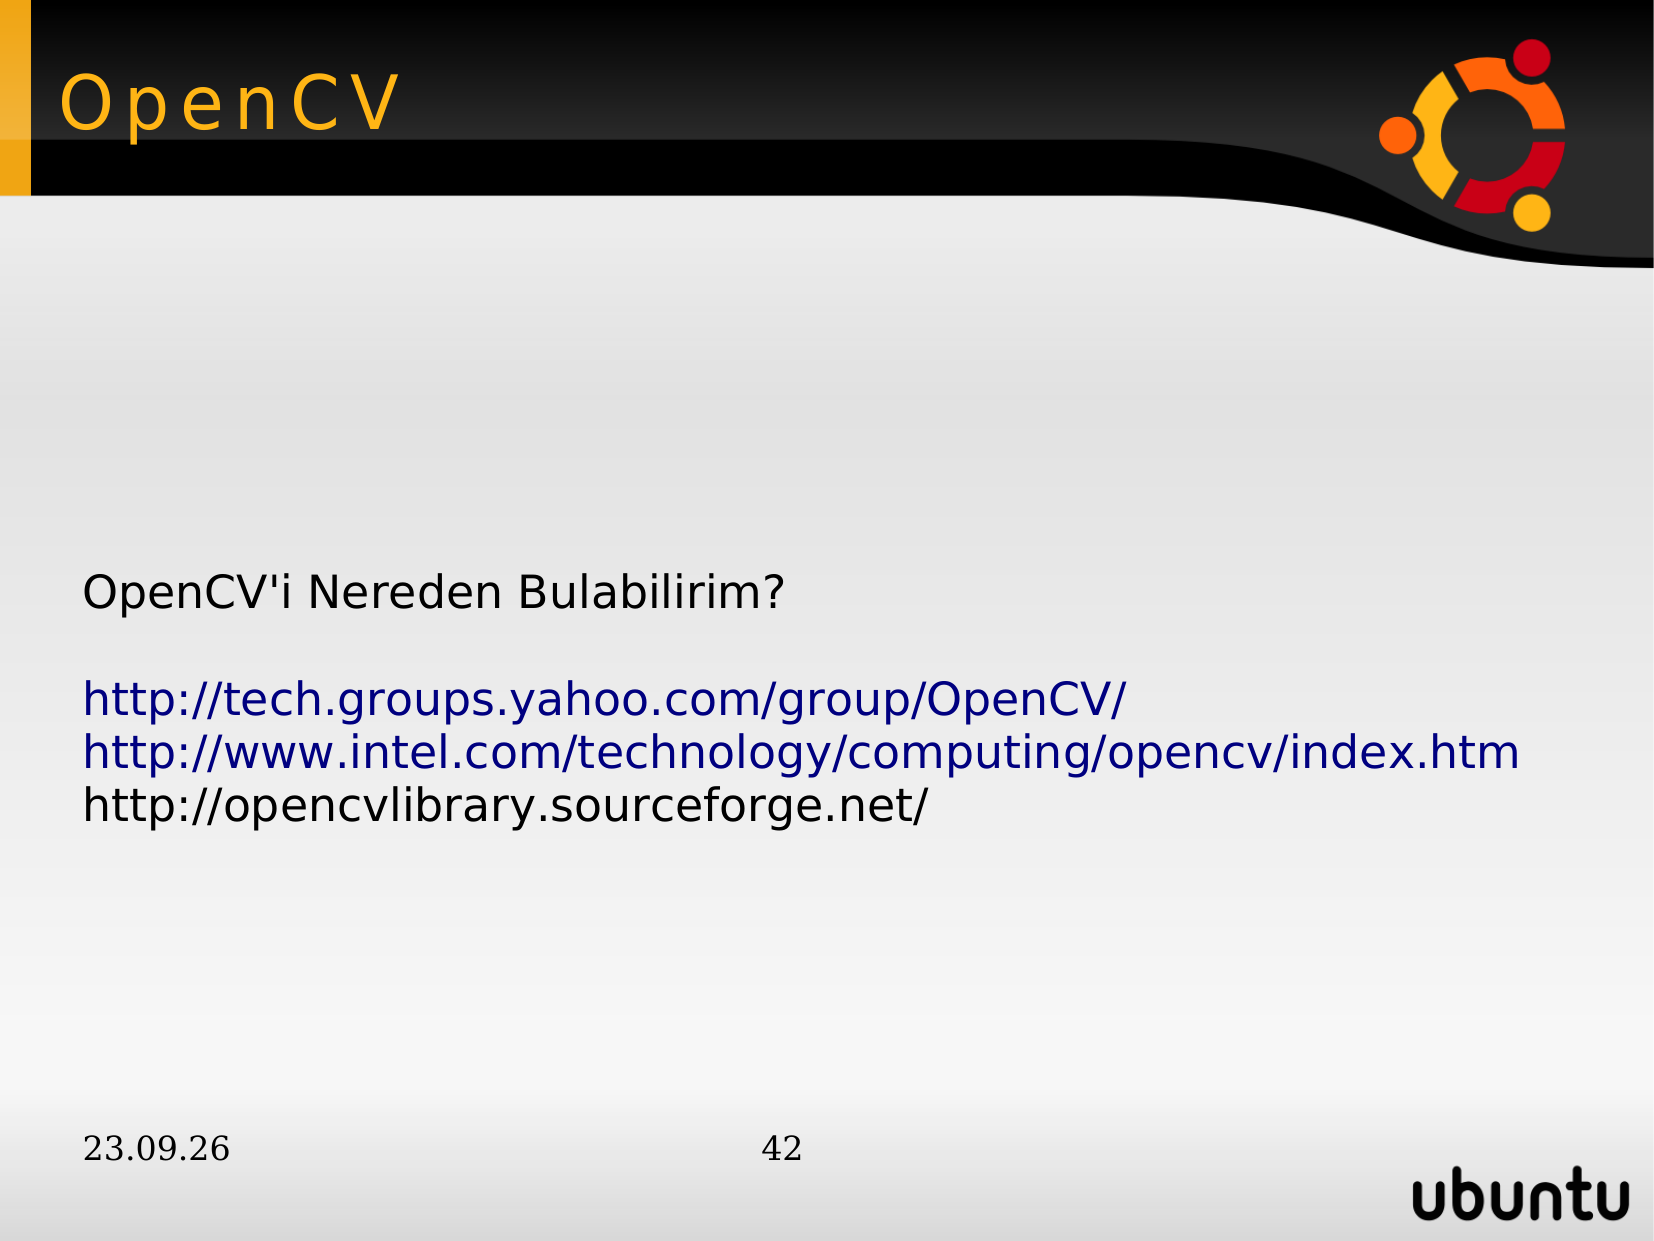

# OpenCV
OpenCV'i Nereden Bulabilirim?
http://tech.groups.yahoo.com/group/OpenCV/
http://www.intel.com/technology/computing/opencv/index.htm
http://opencvlibrary.sourceforge.net/
42